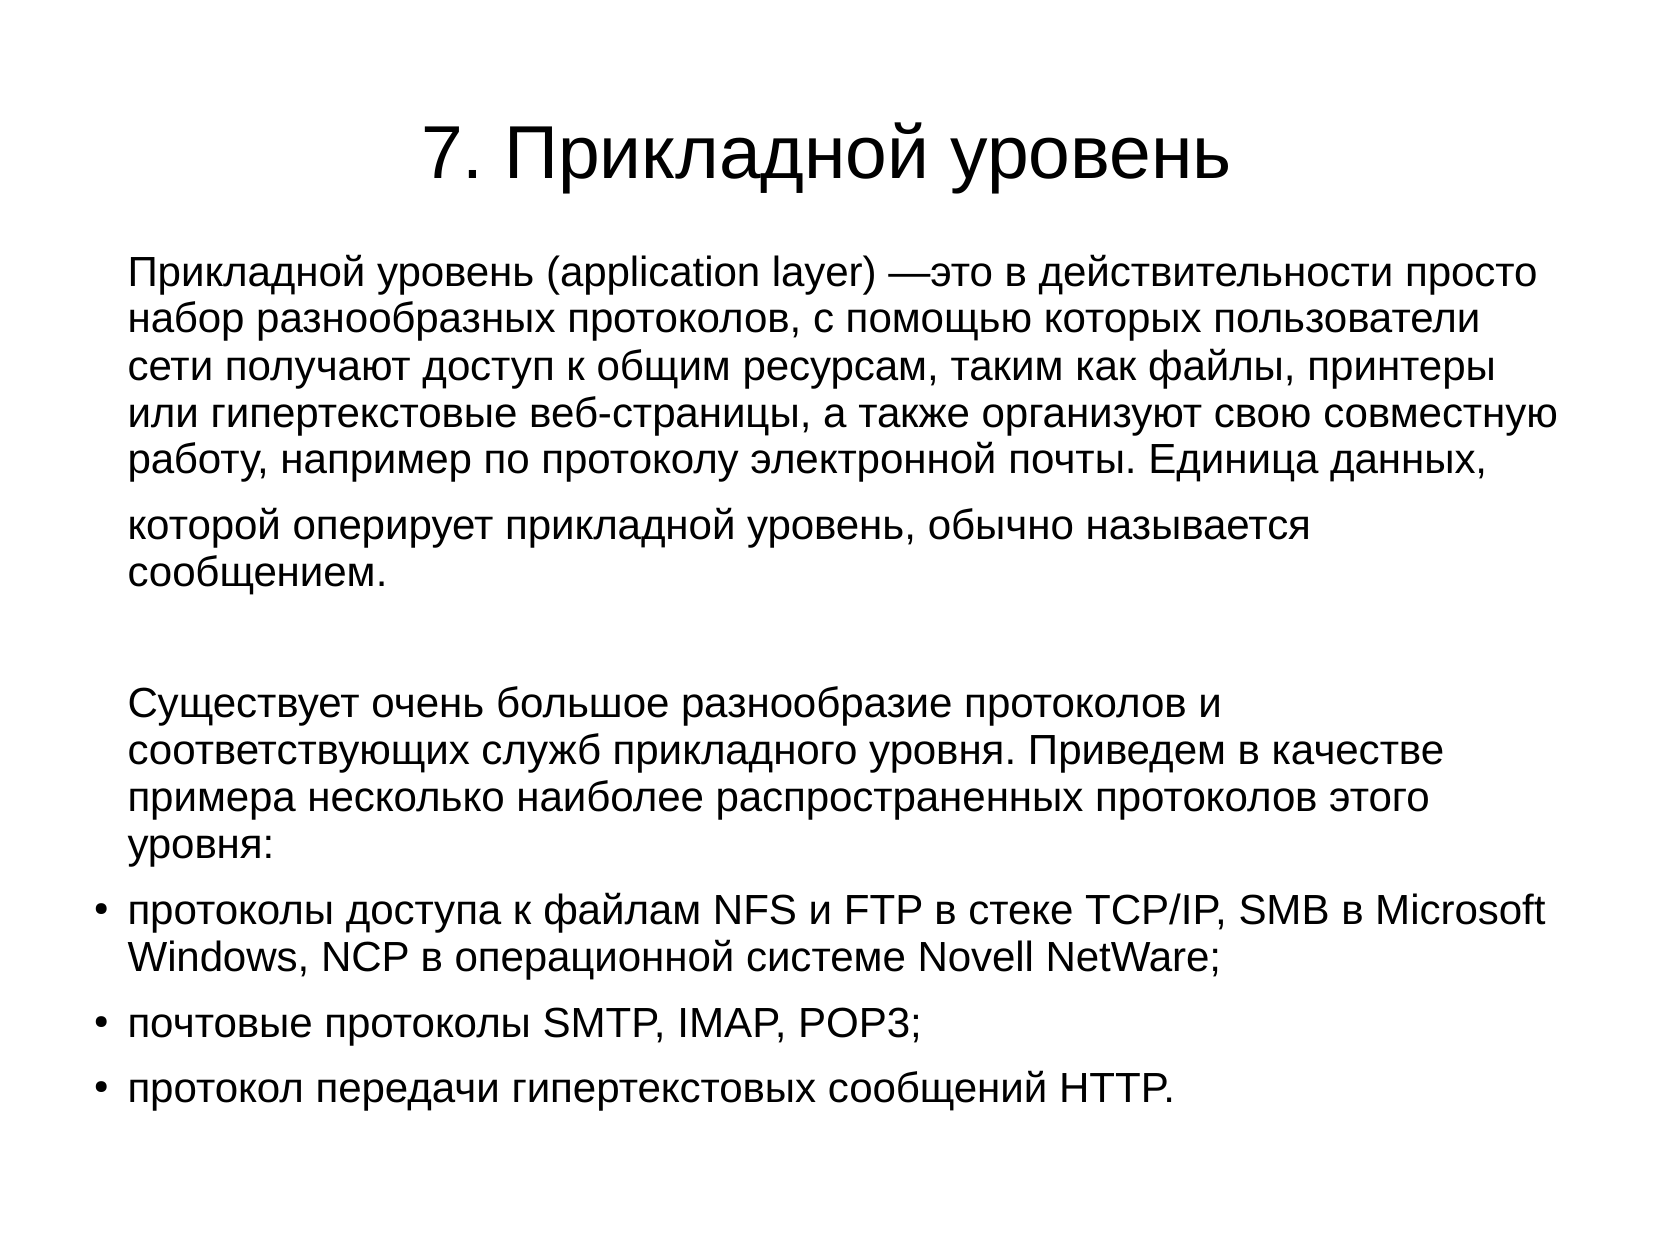

# 7. Прикладной уровень
Прикладной уровень (application layer) —это в действительности просто набор разнообраз­ных протоколов, с помощью которых пользователи сети получают доступ к общим ресурсам, таким как файлы, принтеры или гипертекстовые веб-страницы, а также организуют свою совместную работу, например по протоколу электронной почты. Единица данных,
которой оперирует прикладной уровень, обычно называется сообщением.
Существует очень большое разнообразие протоколов и соответствующих служб при­кладного уровня. Приведем в качестве примера несколько наиболее распространенных протоколов этого уровня:
протоколы доступа к файлам NFS и FTP в стеке TCP/IP, SMB в Microsoft Windows, NCP в операционной системе Novell NetWare;
почтовые протоколы SMTP, IMAP, POP3;
протокол передачи гипертекстовых сообщений HTTP.